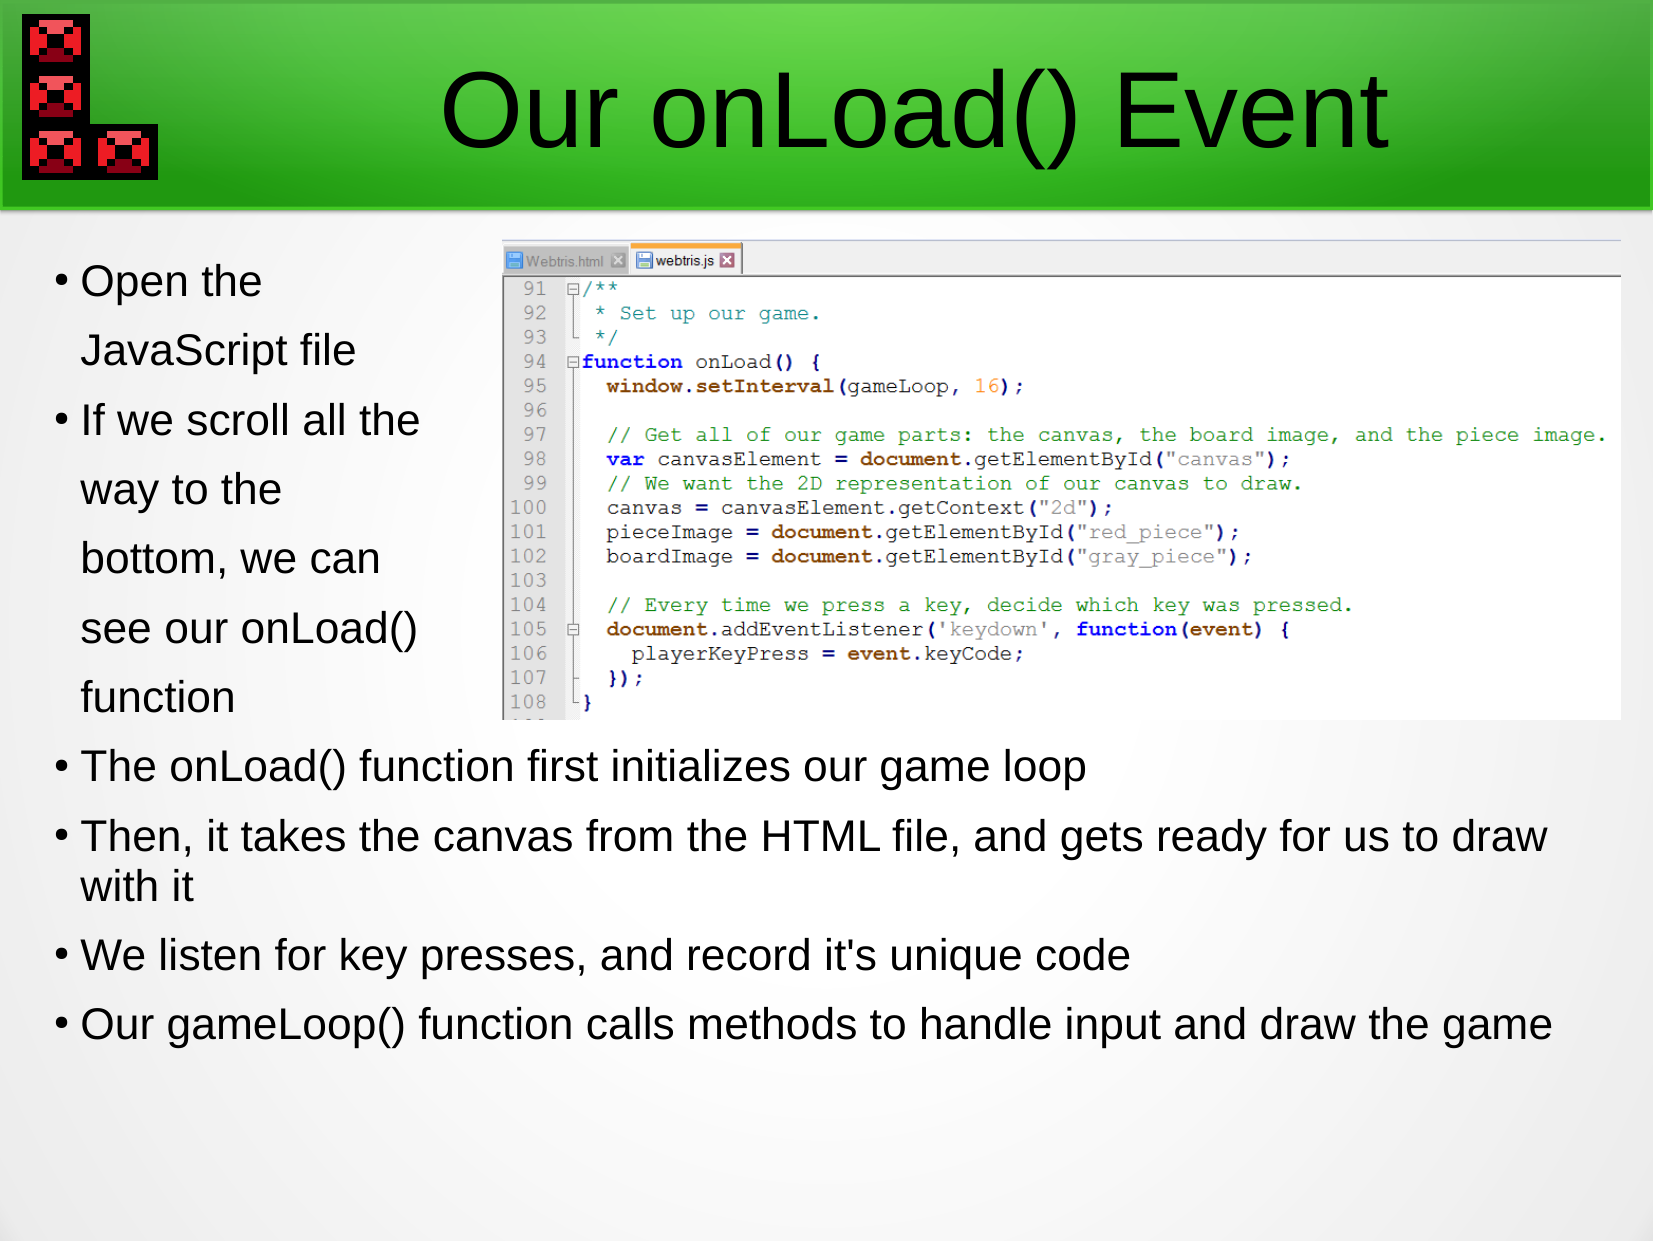

# Our onLoad() Event
Open the
JavaScript file
If we scroll all the
way to the
bottom, we can
see our onLoad()
function
The onLoad() function first initializes our game loop
Then, it takes the canvas from the HTML file, and gets ready for us to draw with it
We listen for key presses, and record it's unique code
Our gameLoop() function calls methods to handle input and draw the game